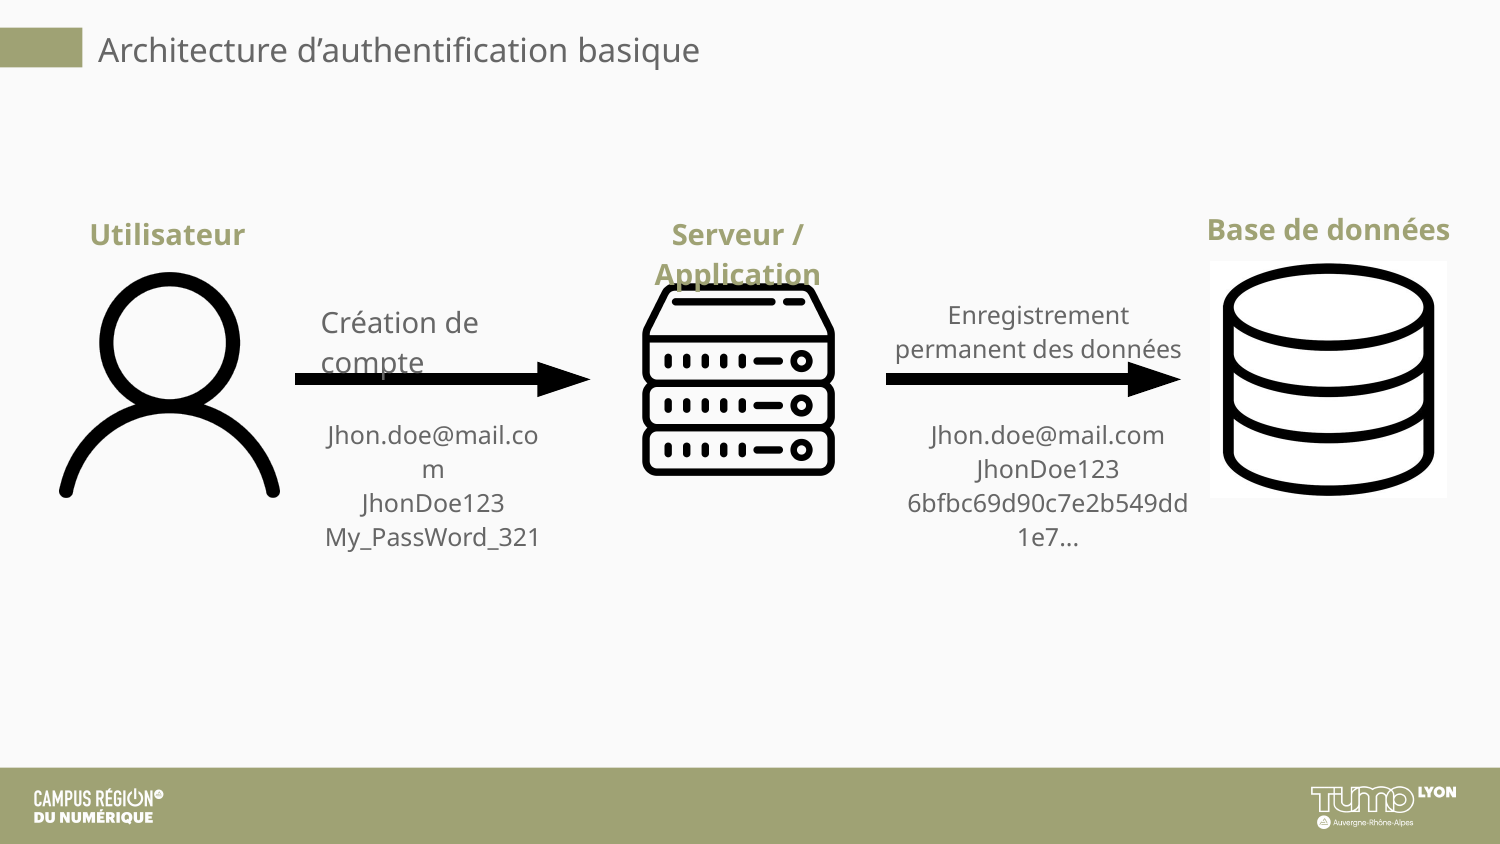

Architecture d’authentification basique
Base de données
Utilisateur
Serveur / Application
Enregistrement permanent des données
Création de compte
Jhon.doe@mail.com
JhonDoe123
My_PassWord_321
Jhon.doe@mail.com
JhonDoe123
6bfbc69d90c7e2b549dd1e7...